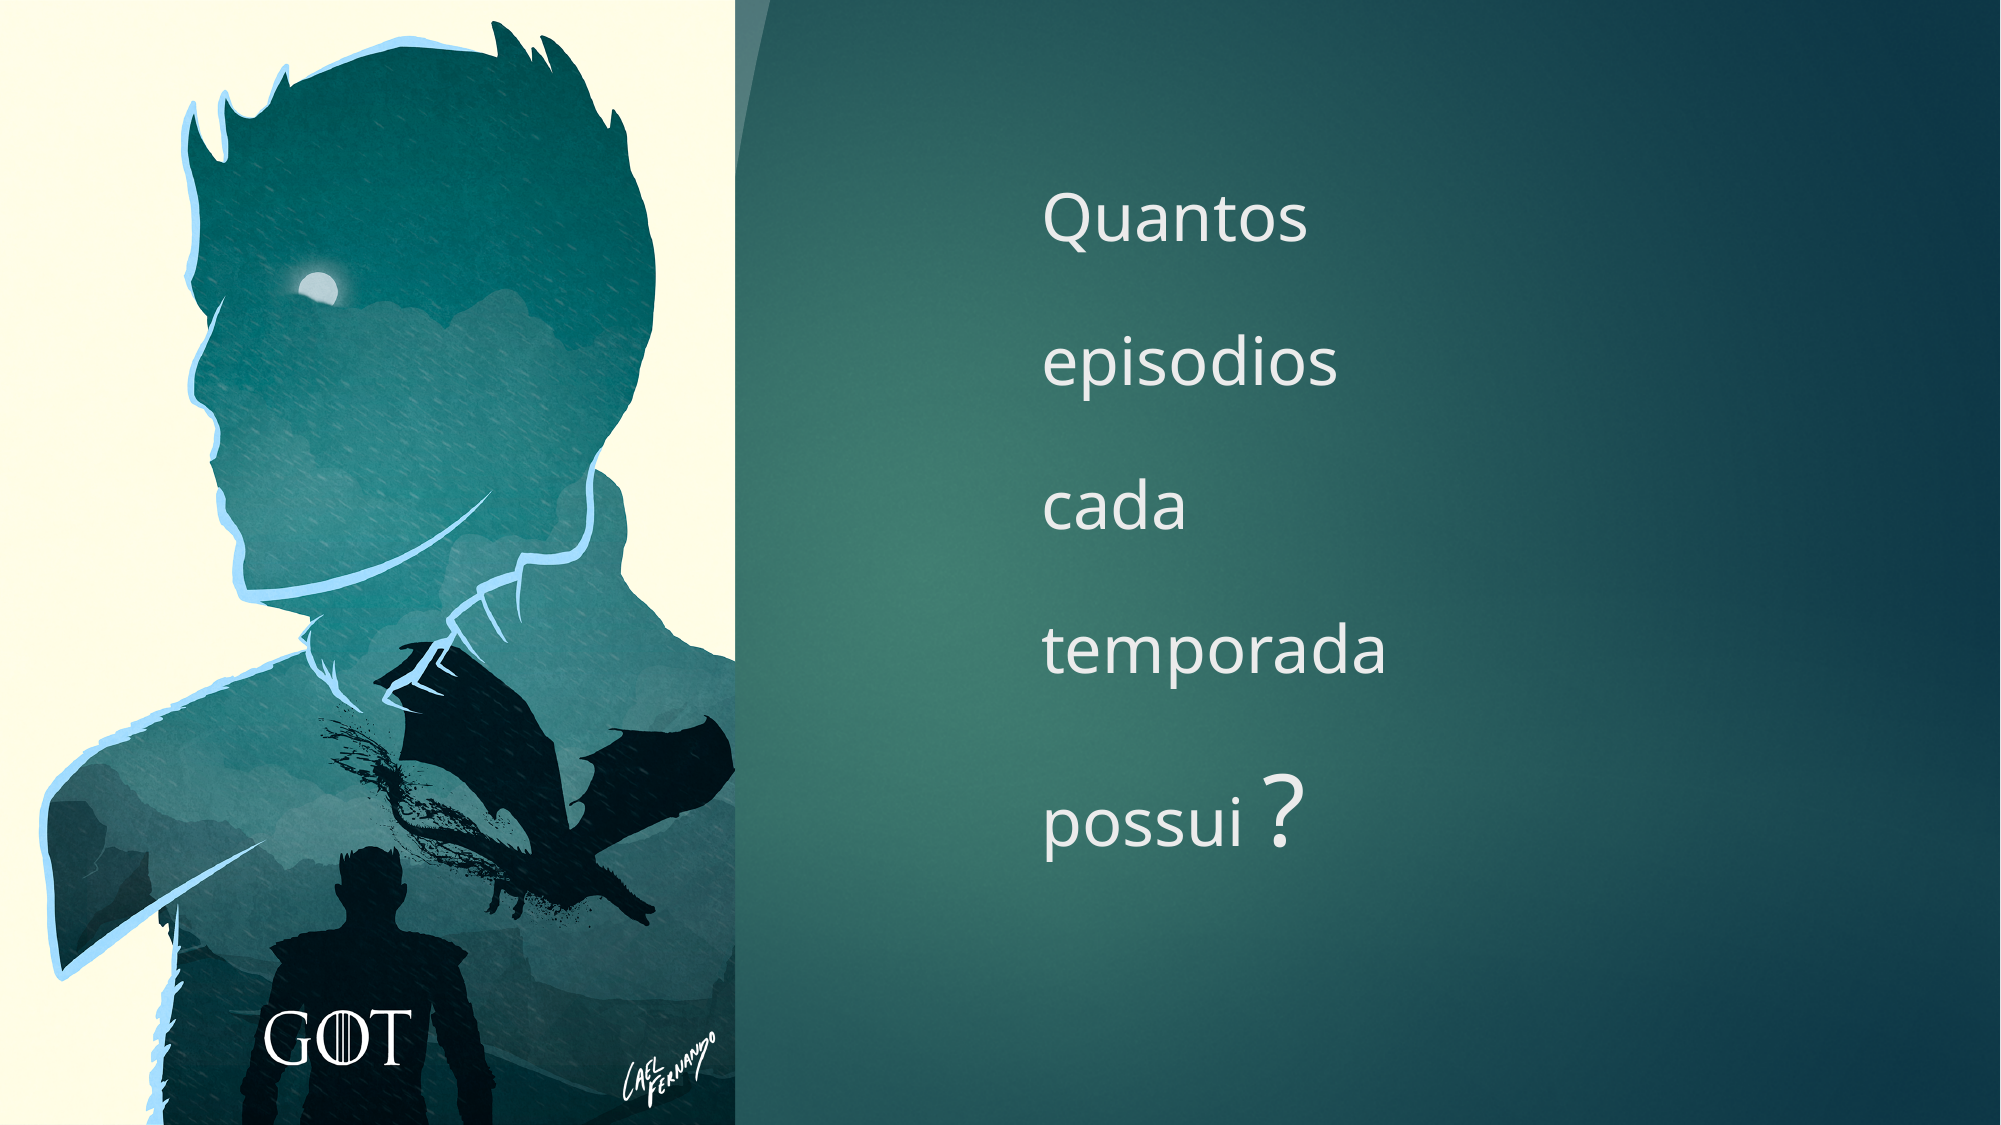

# Quantos episodios cada temporada possui ?